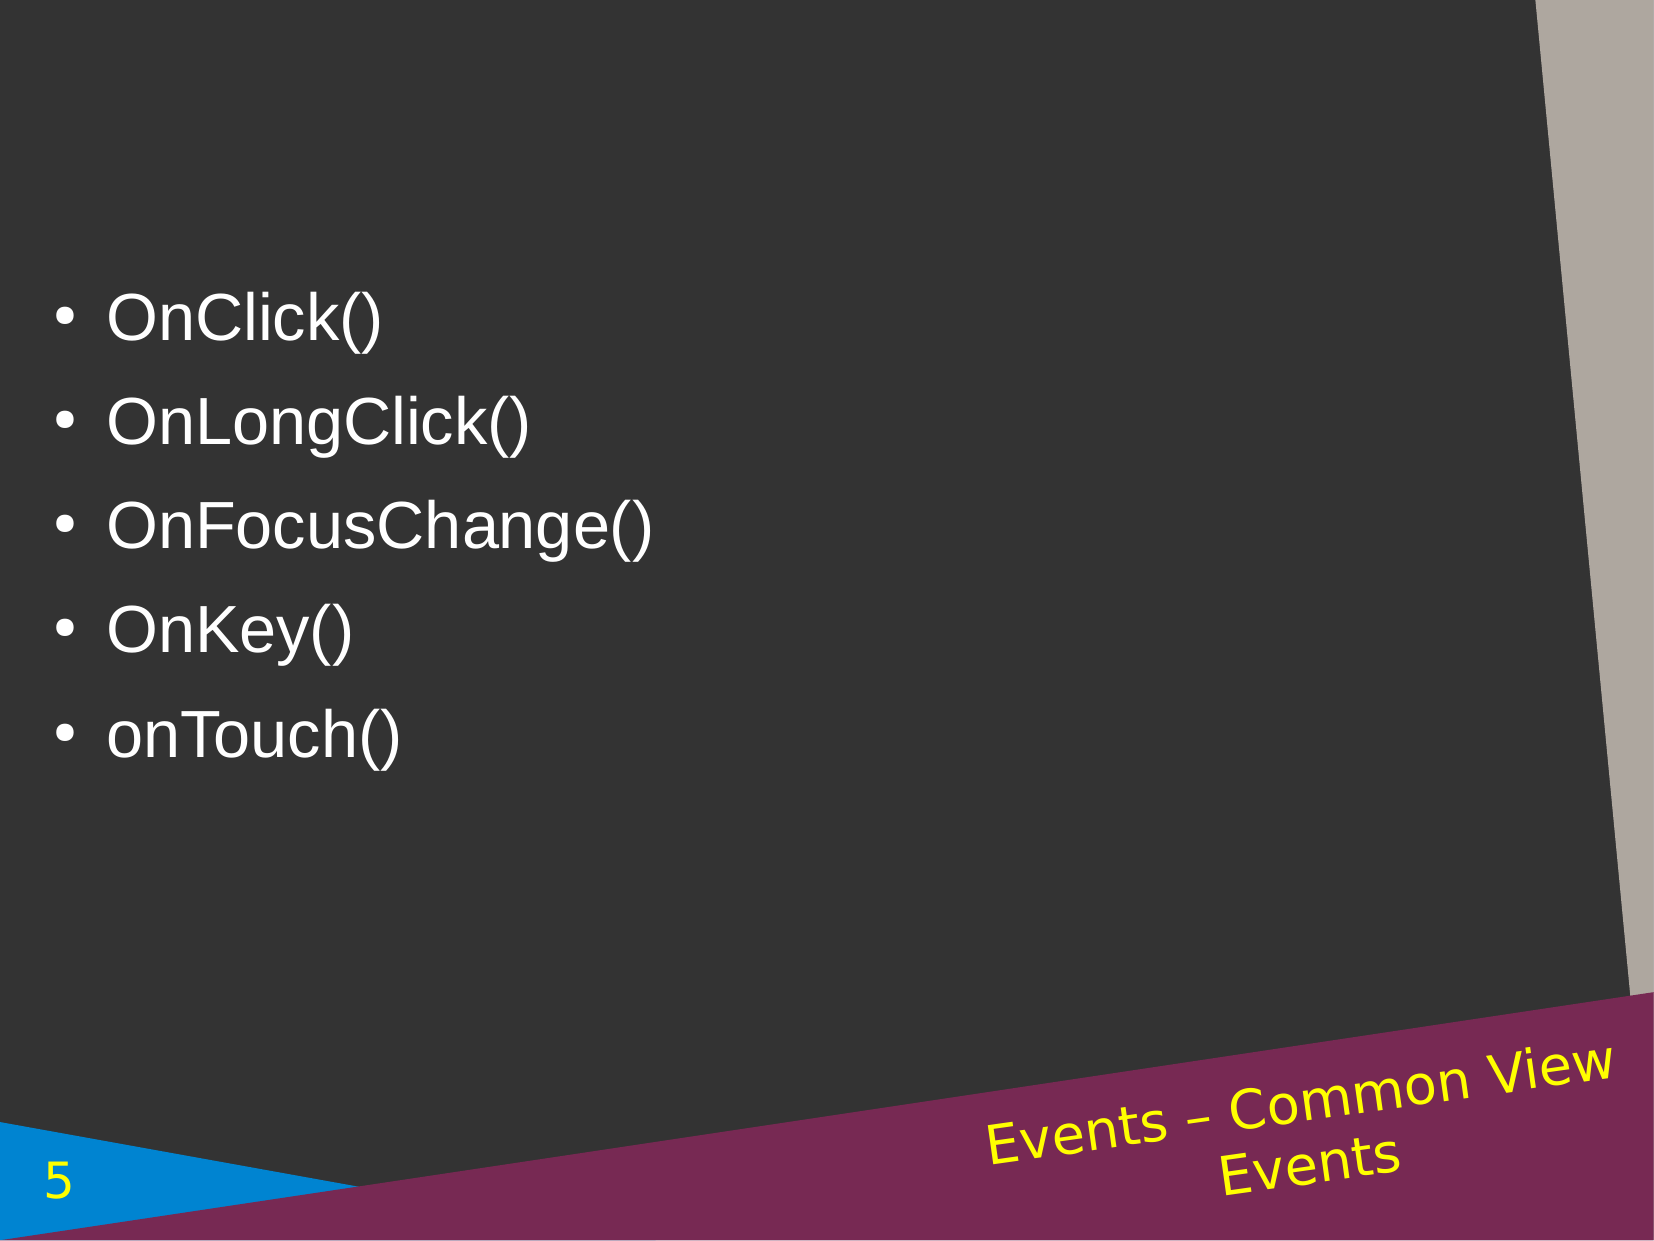

OnClick()
OnLongClick()
OnFocusChange()
OnKey()
onTouch()
# Events – Common View Events
5